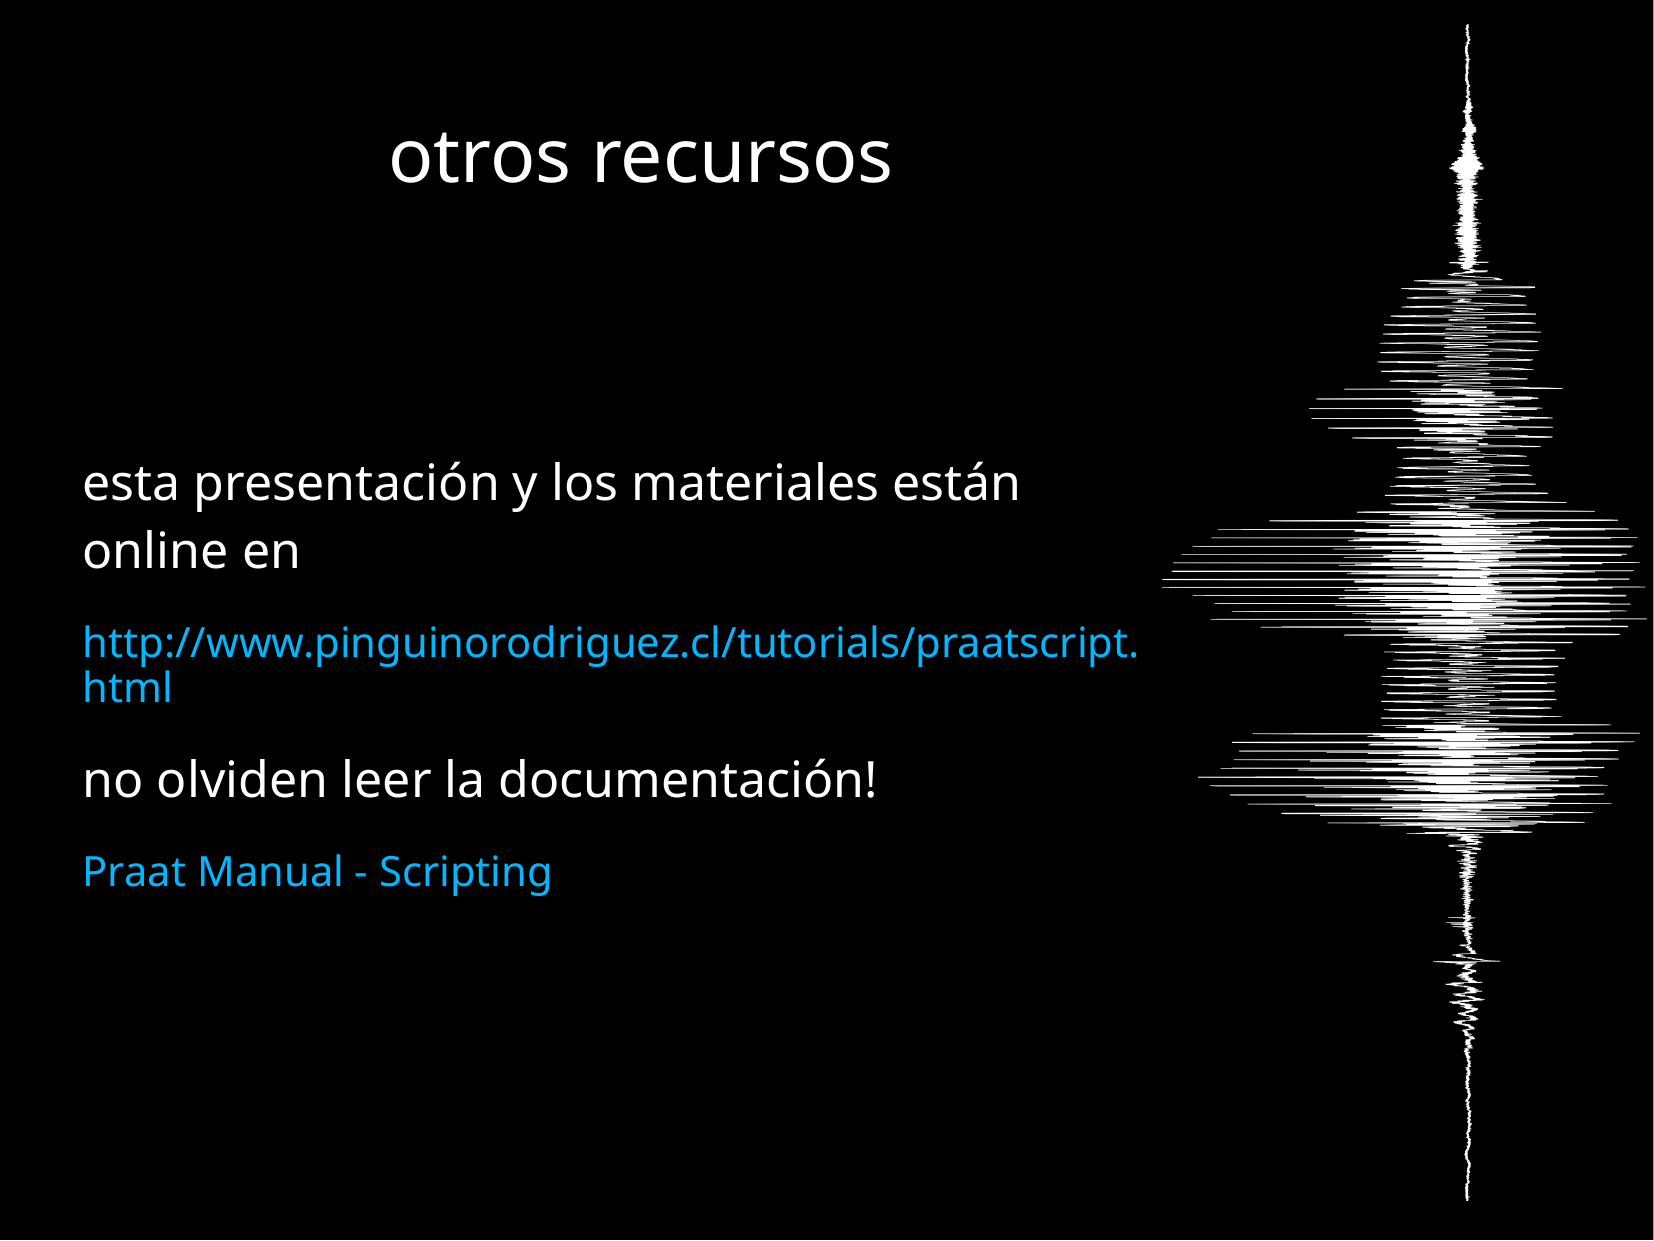

# otros recursos
esta presentación y los materiales están online en
http://www.pinguinorodriguez.cl/tutorials/praatscript.html
no olviden leer la documentación!
Praat Manual - Scripting